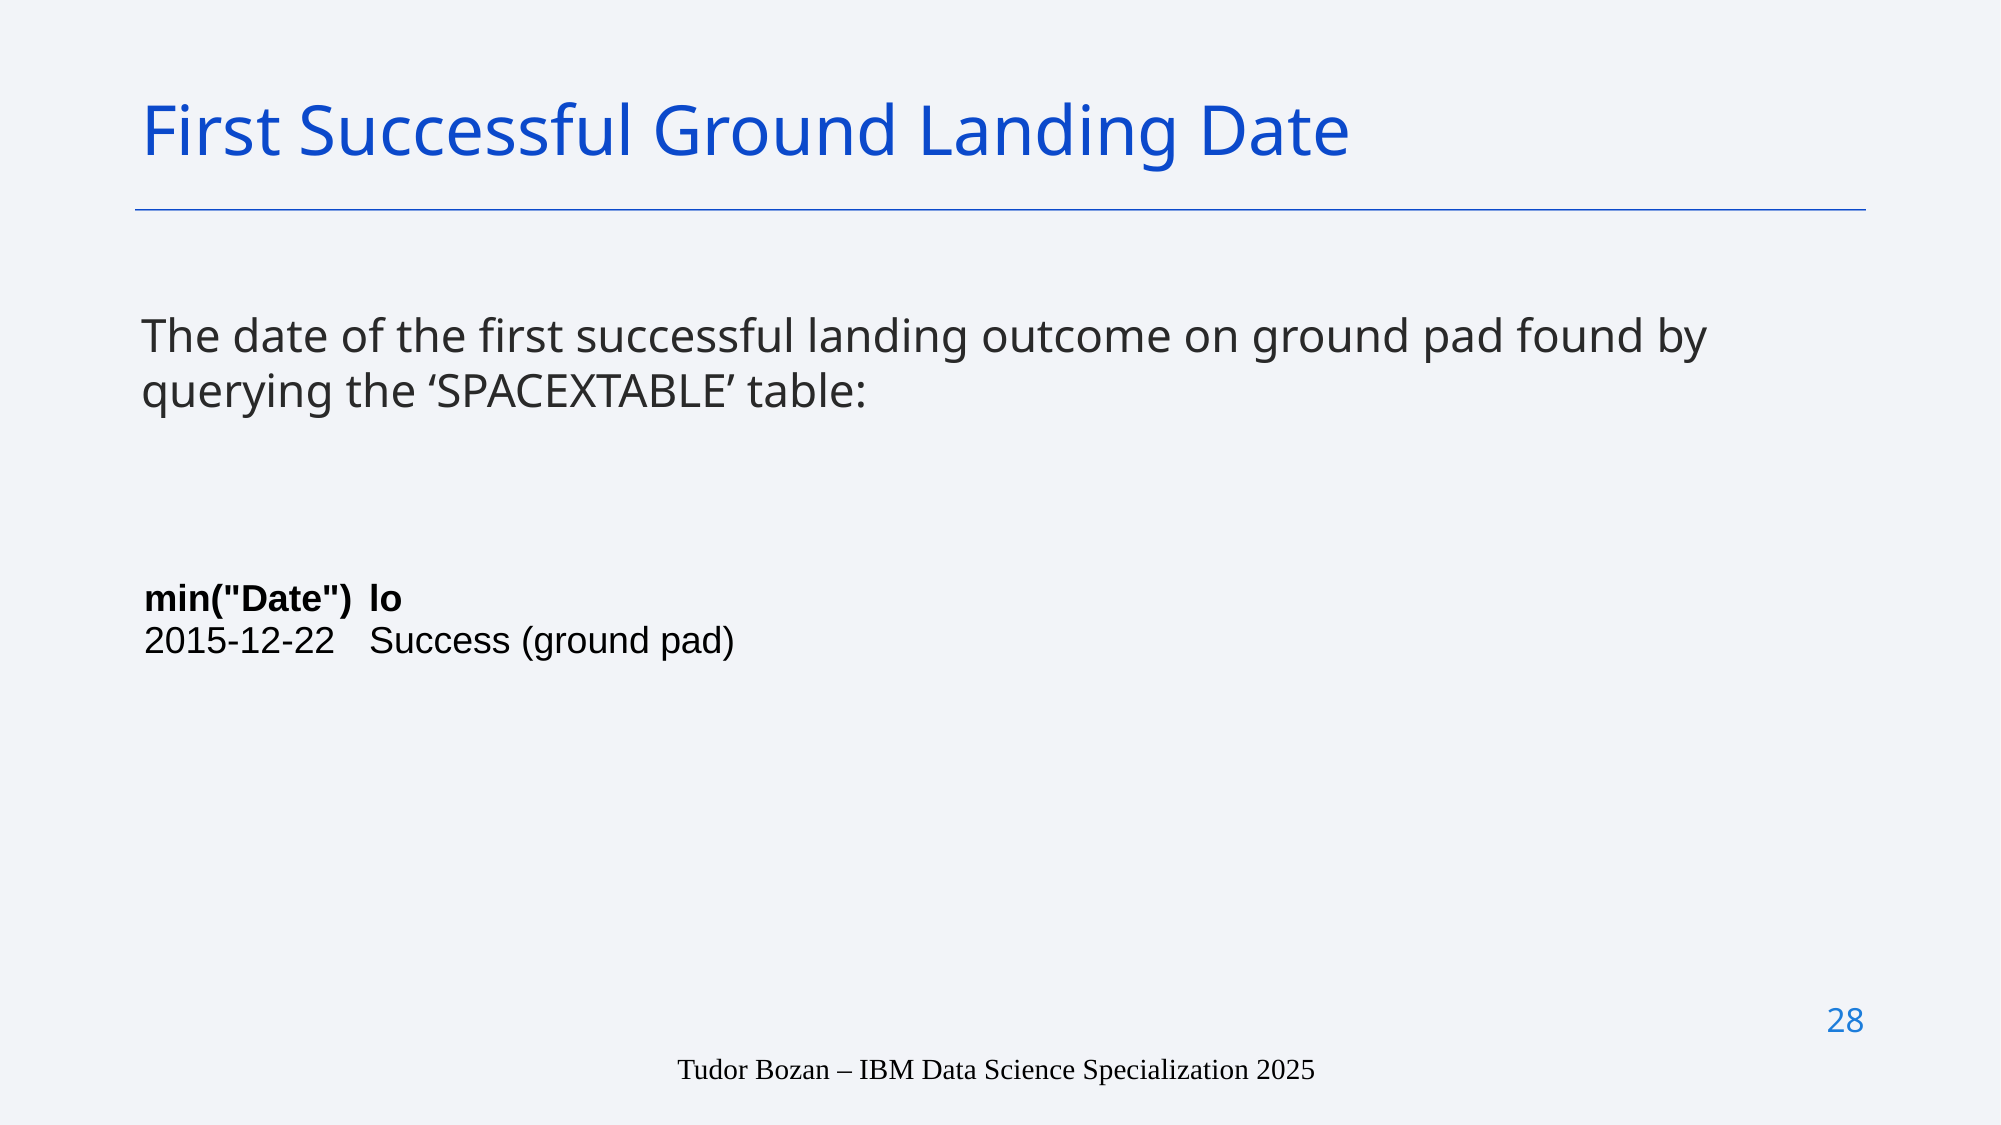

First Successful Ground Landing Date
The date of the first successful landing outcome on ground pad found by querying the ‘SPACEXTABLE’ table:
min("Date")	lo
2015-12-22	Success (ground pad)